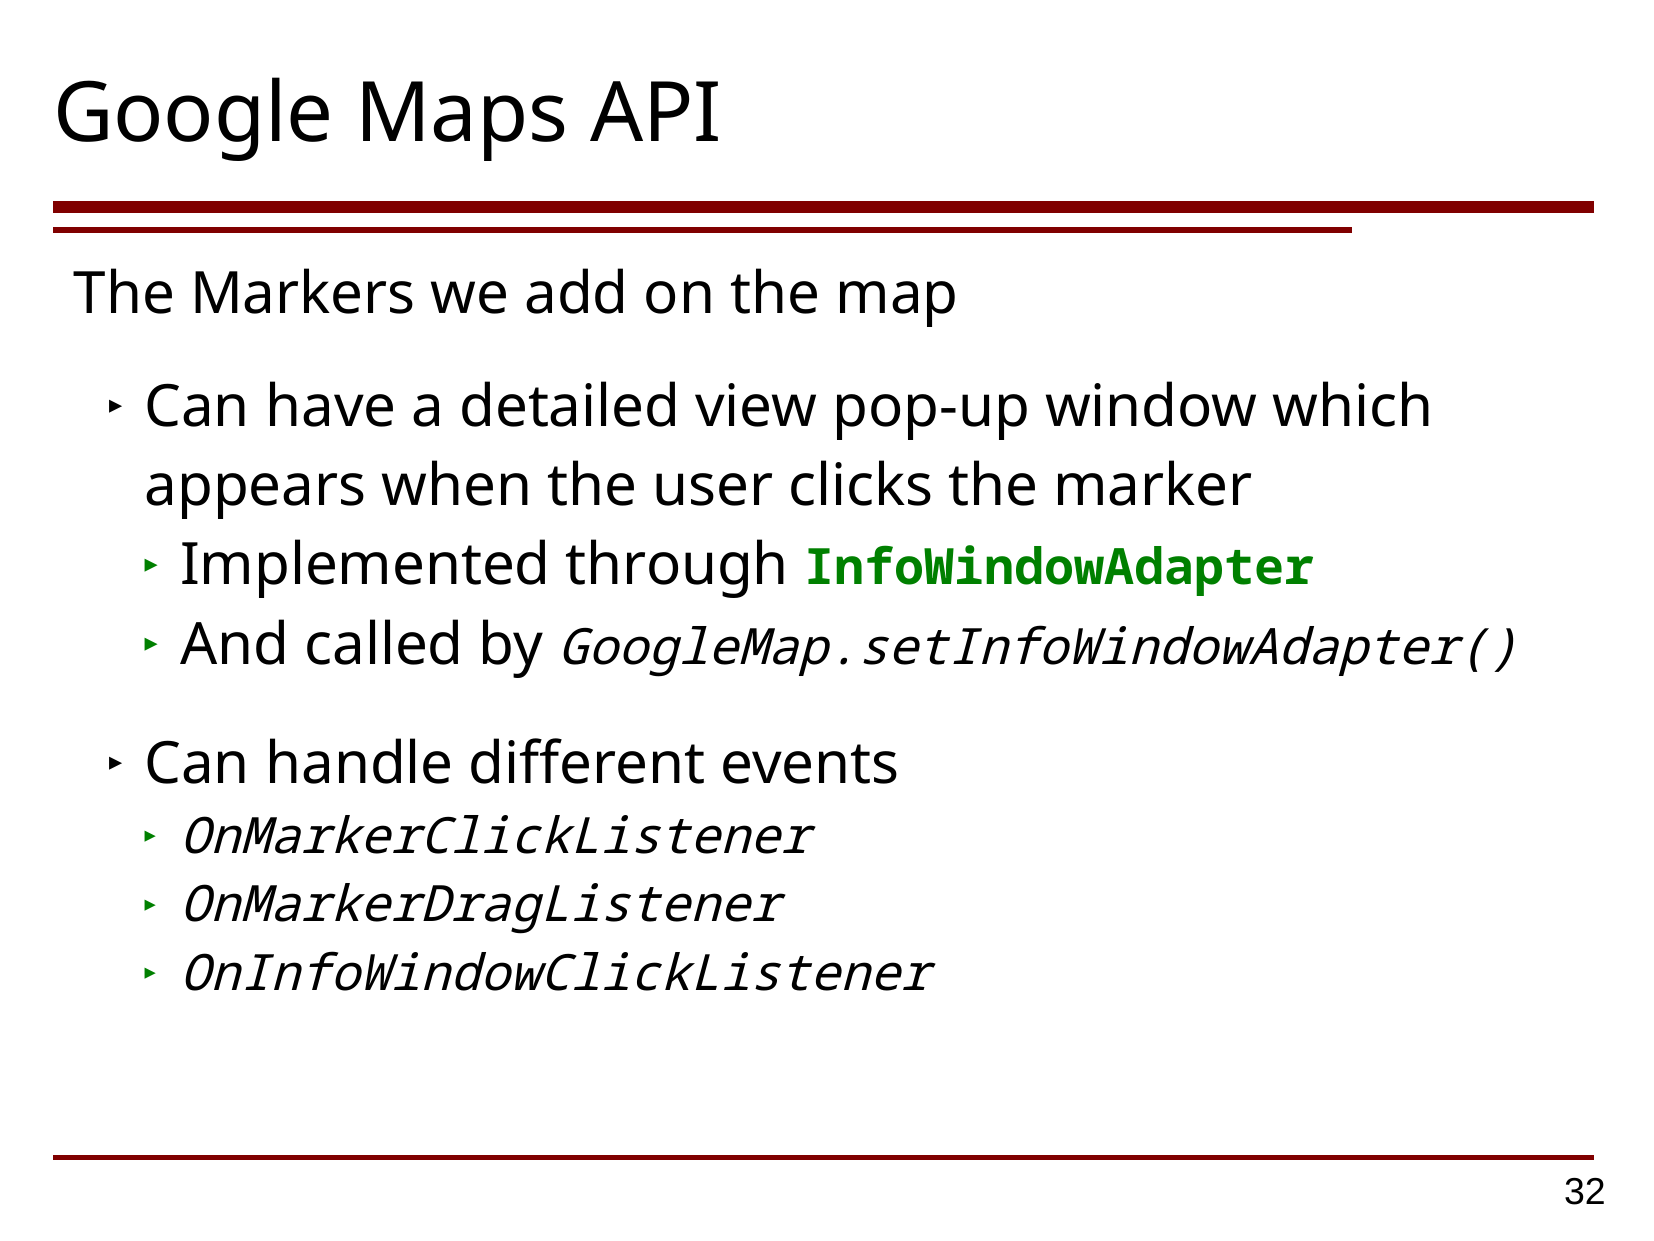

# Google Maps API
The Markers we add on the map
Can have a detailed view pop-up window which appears when the user clicks the marker
Implemented through InfoWindowAdapter
And called by GoogleMap.setInfoWindowAdapter()
Can handle different events
OnMarkerClickListener
OnMarkerDragListener
OnInfoWindowClickListener